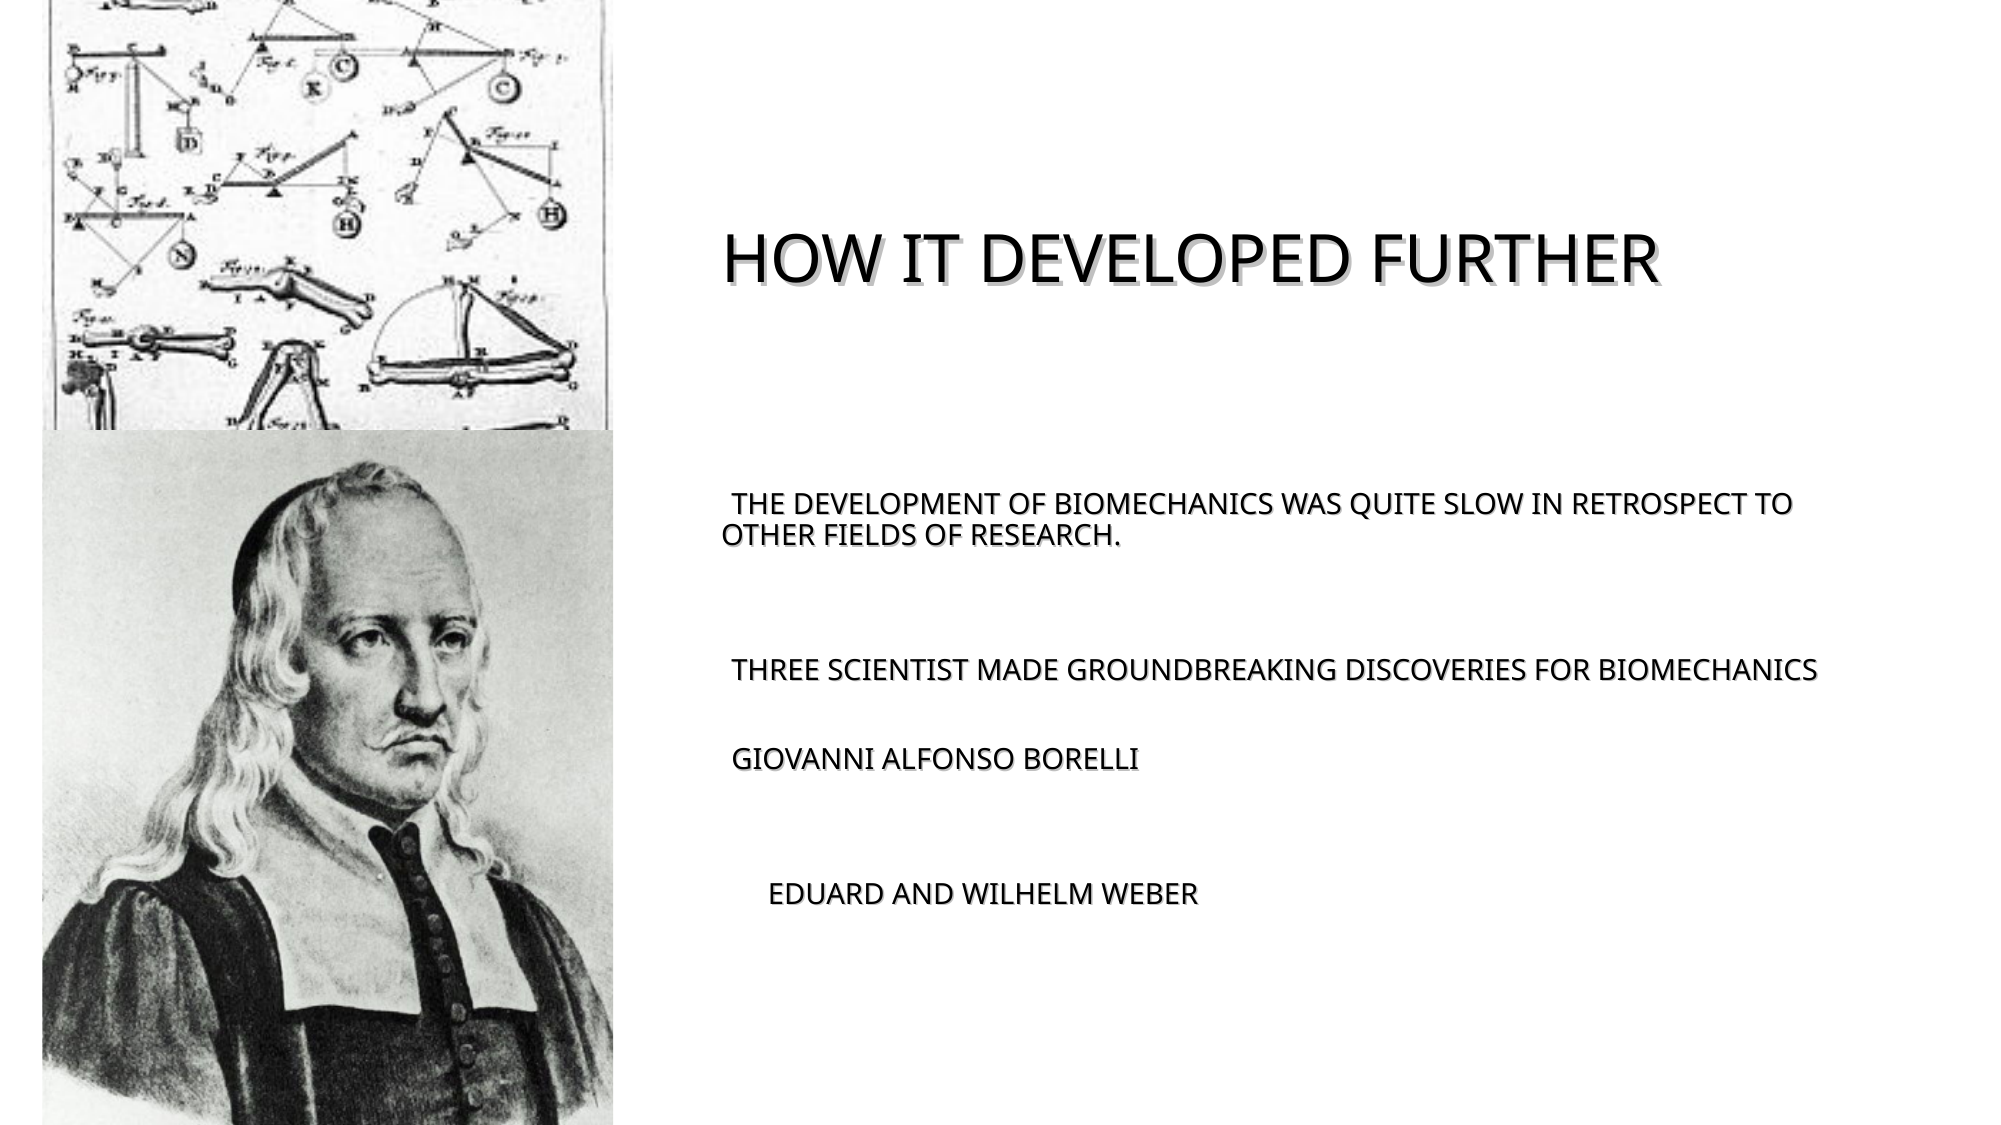

# How it developed further
The development of Biomechanics was quite slow in retrospect to other fields of research.
Three Scientist made groundbreaking discoveries for Biomechanics
Giovanni Alfonso Borelli
Eduard and Wilhelm Weber